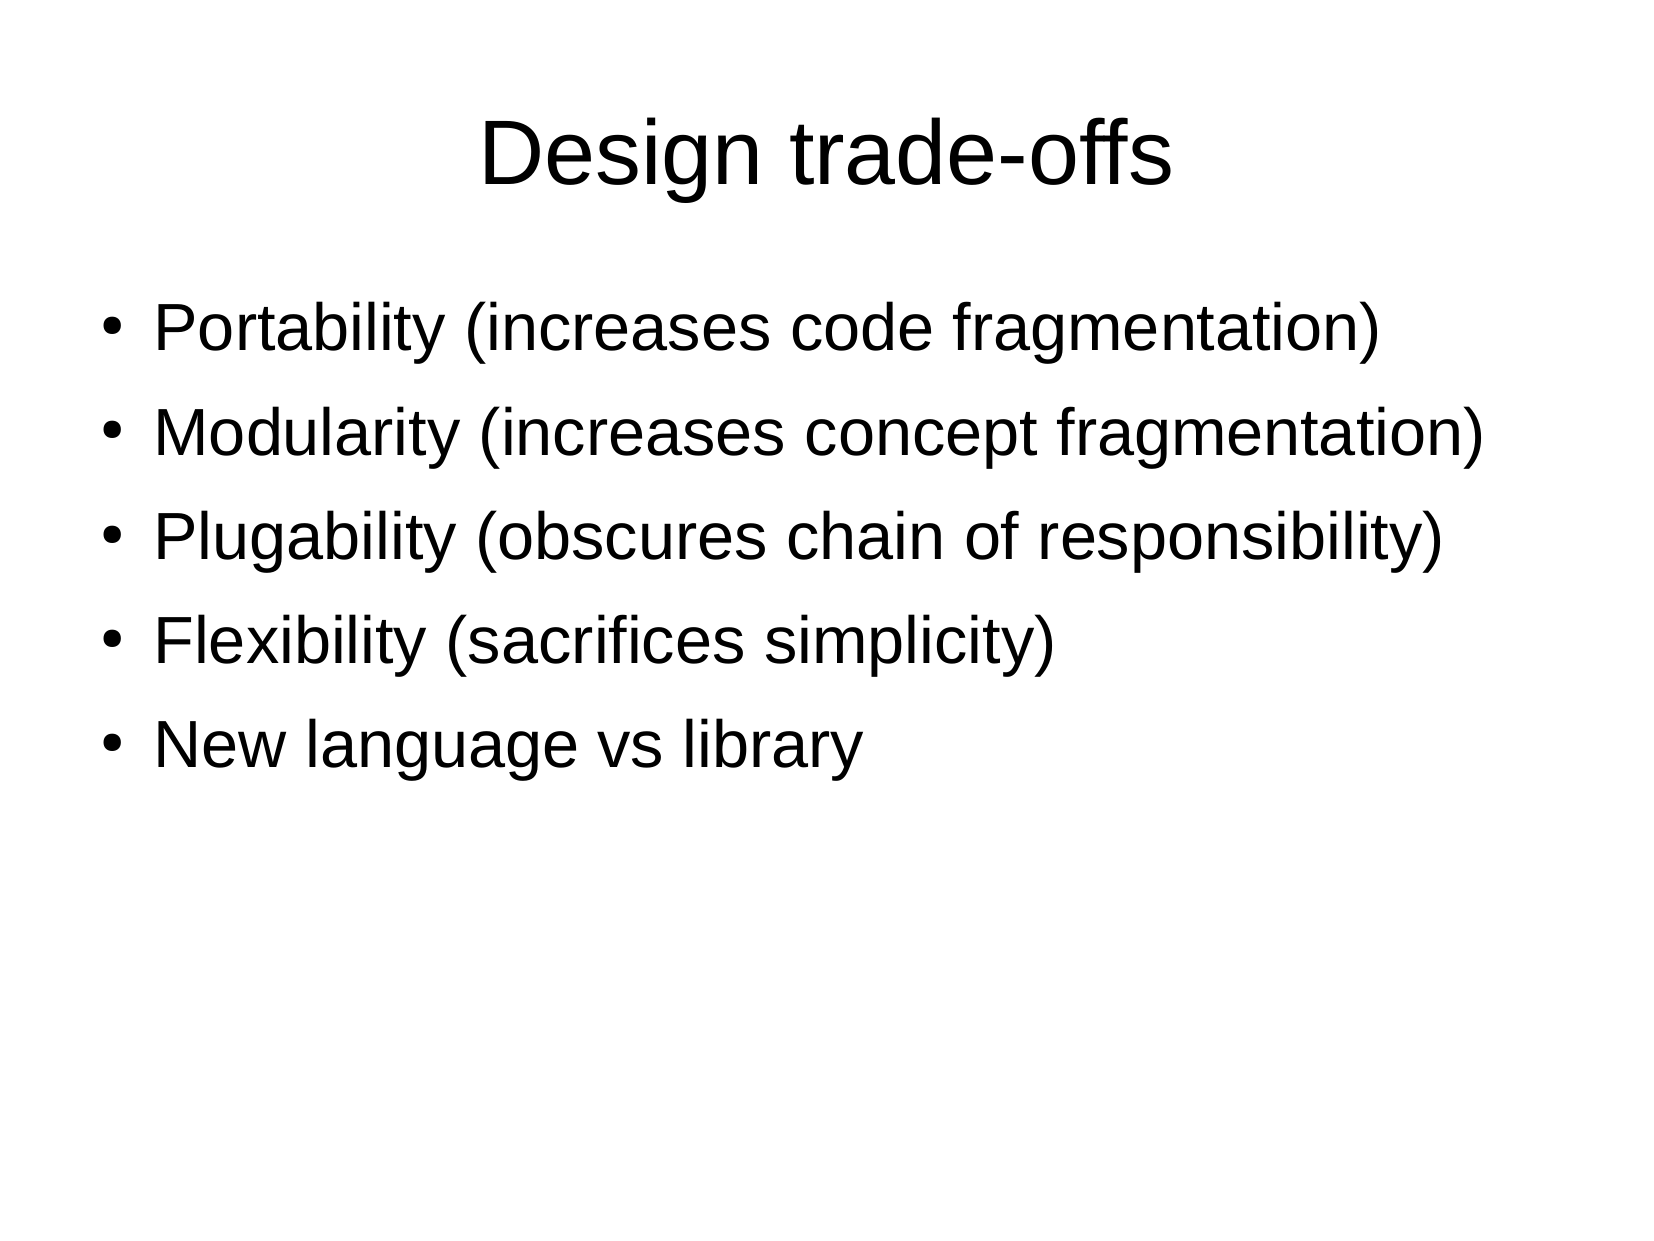

# Design trade-offs
Portability (increases code fragmentation)
Modularity (increases concept fragmentation)
Plugability (obscures chain of responsibility)
Flexibility (sacrifices simplicity)
New language vs library